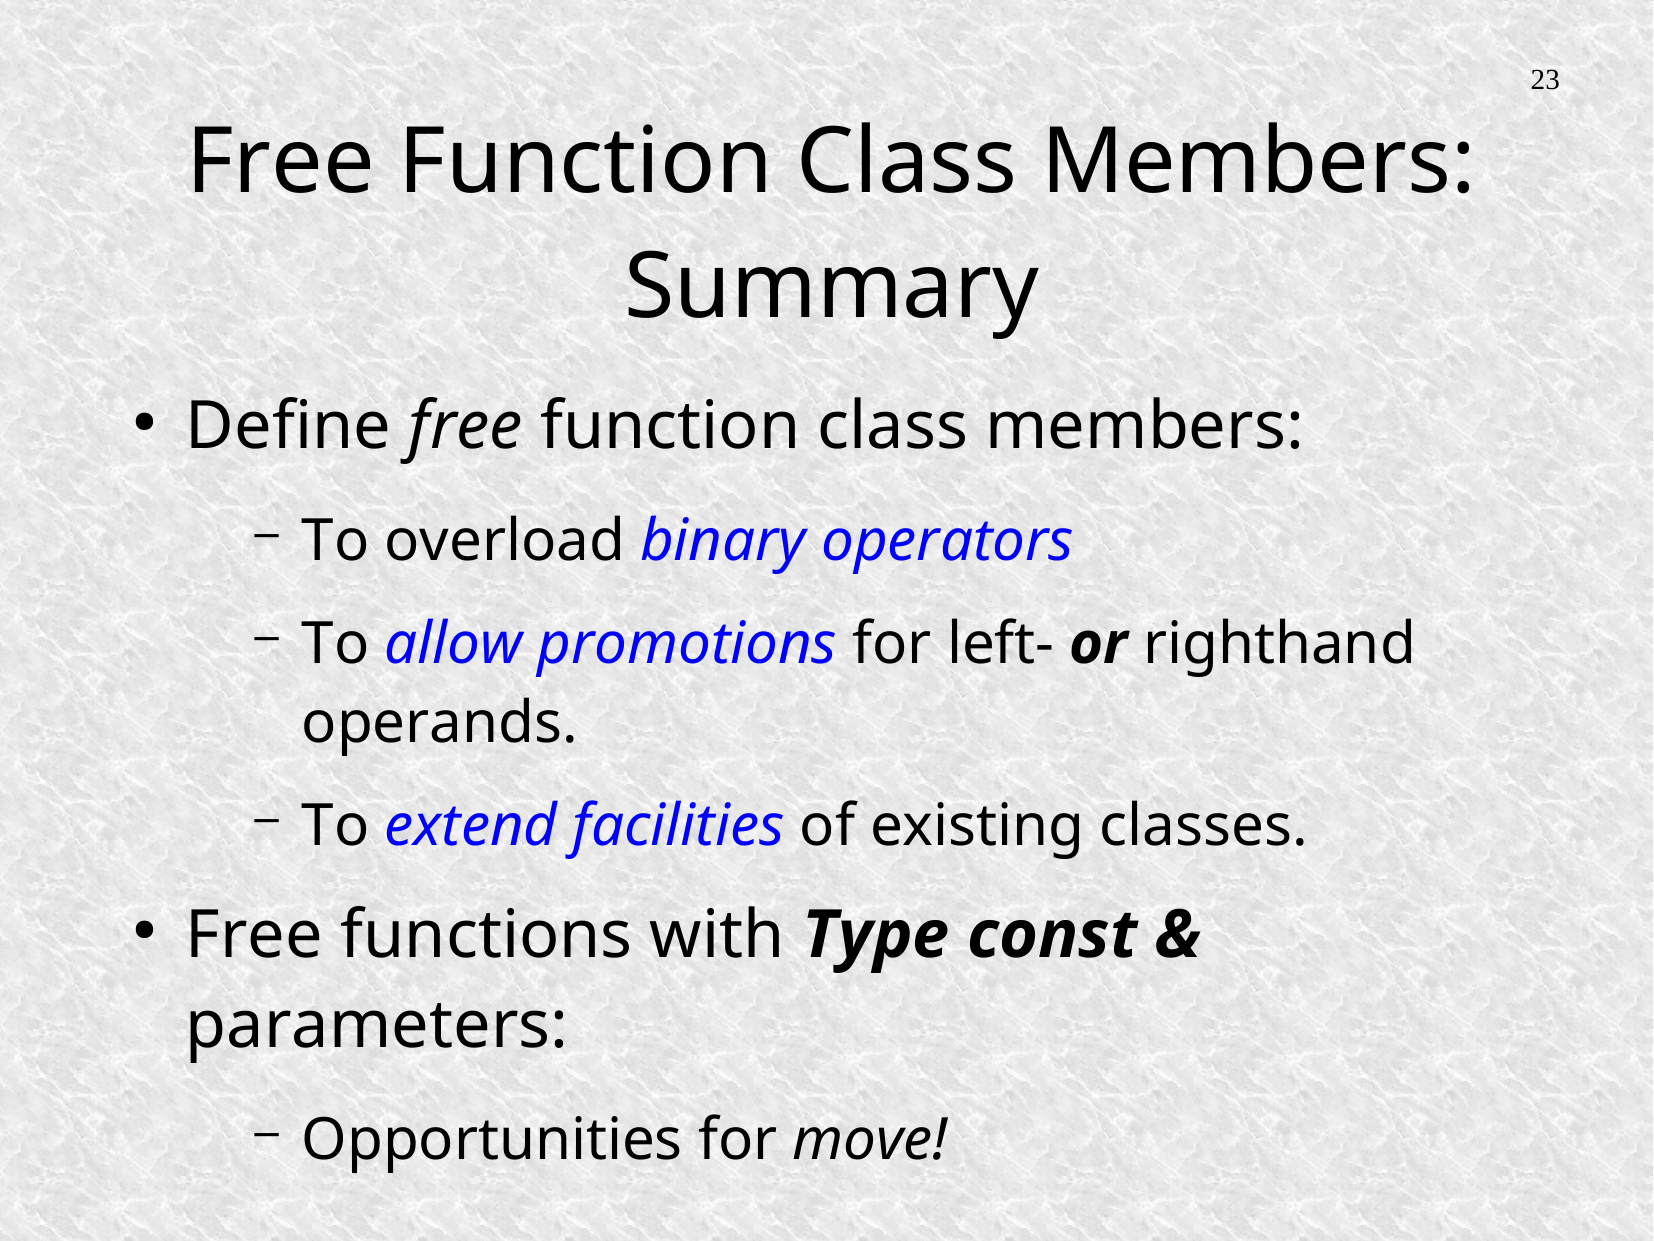

23
# Free Function Class Members: Summary
Define free function class members:
To overload binary operators
To allow promotions for left- or righthand operands.
To extend facilities of existing classes.
Free functions with Type const & parameters:
Opportunities for move!